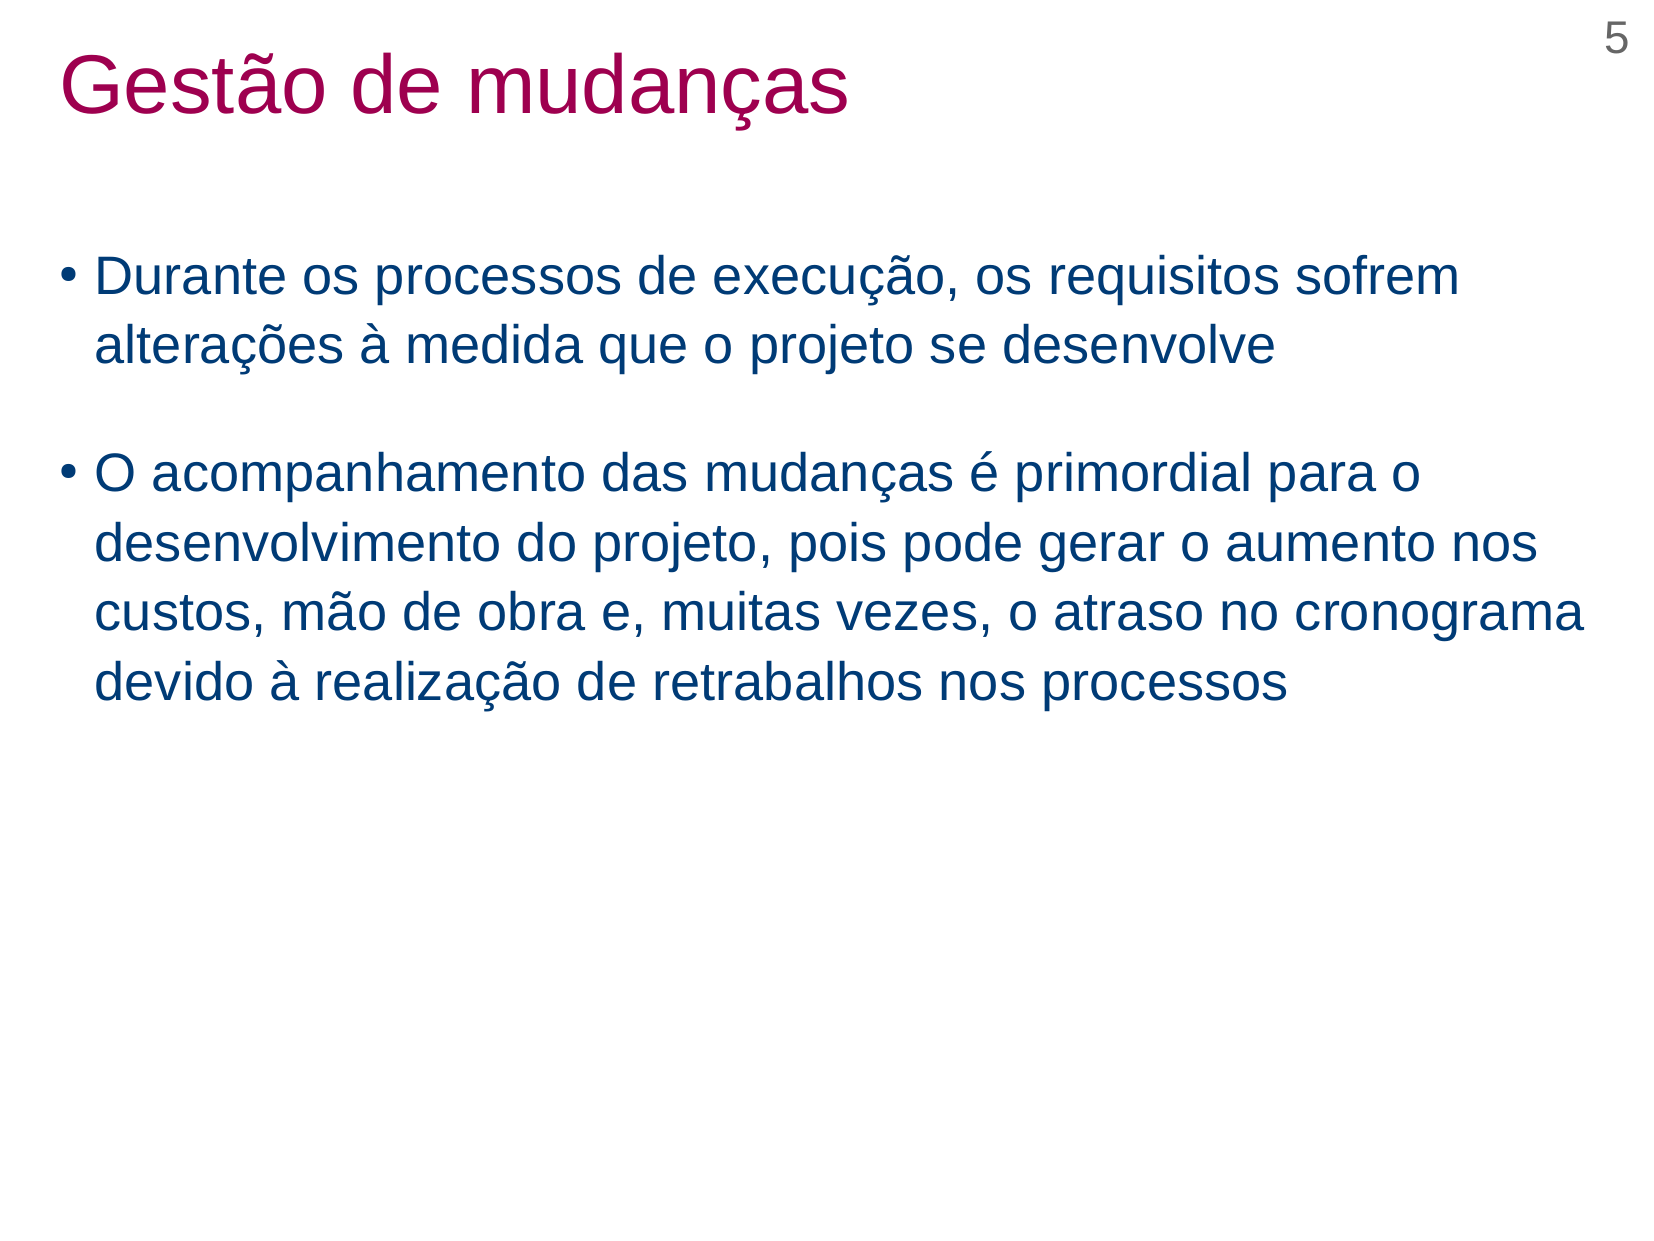

5
# Gestão de mudanças
Durante os processos de execução, os requisitos sofrem alterações à medida que o projeto se desenvolve
O acompanhamento das mudanças é primordial para o desenvolvimento do projeto, pois pode gerar o aumento nos custos, mão de obra e, muitas vezes, o atraso no cronograma devido à realização de retrabalhos nos processos